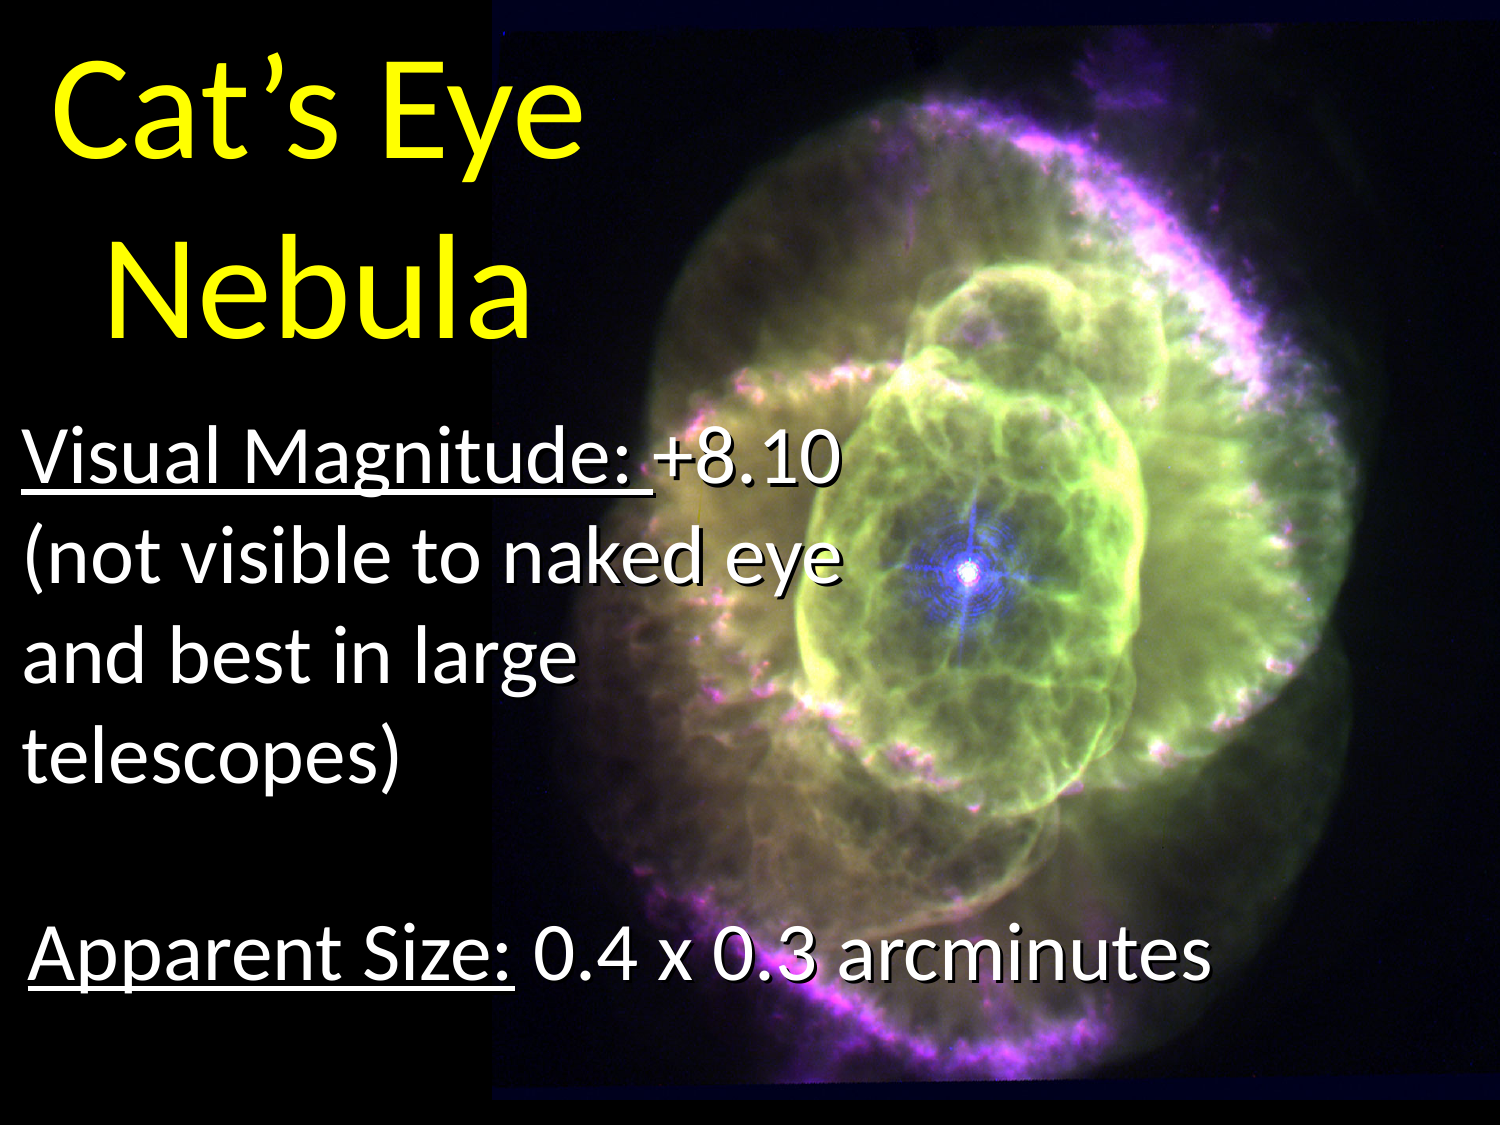

Cat’s Eye Nebula
Visual Magnitude: +8.10 	(not visible to naked eye and best in large 	telescopes)
Apparent Size: 0.4 x 0.3 arcminutes